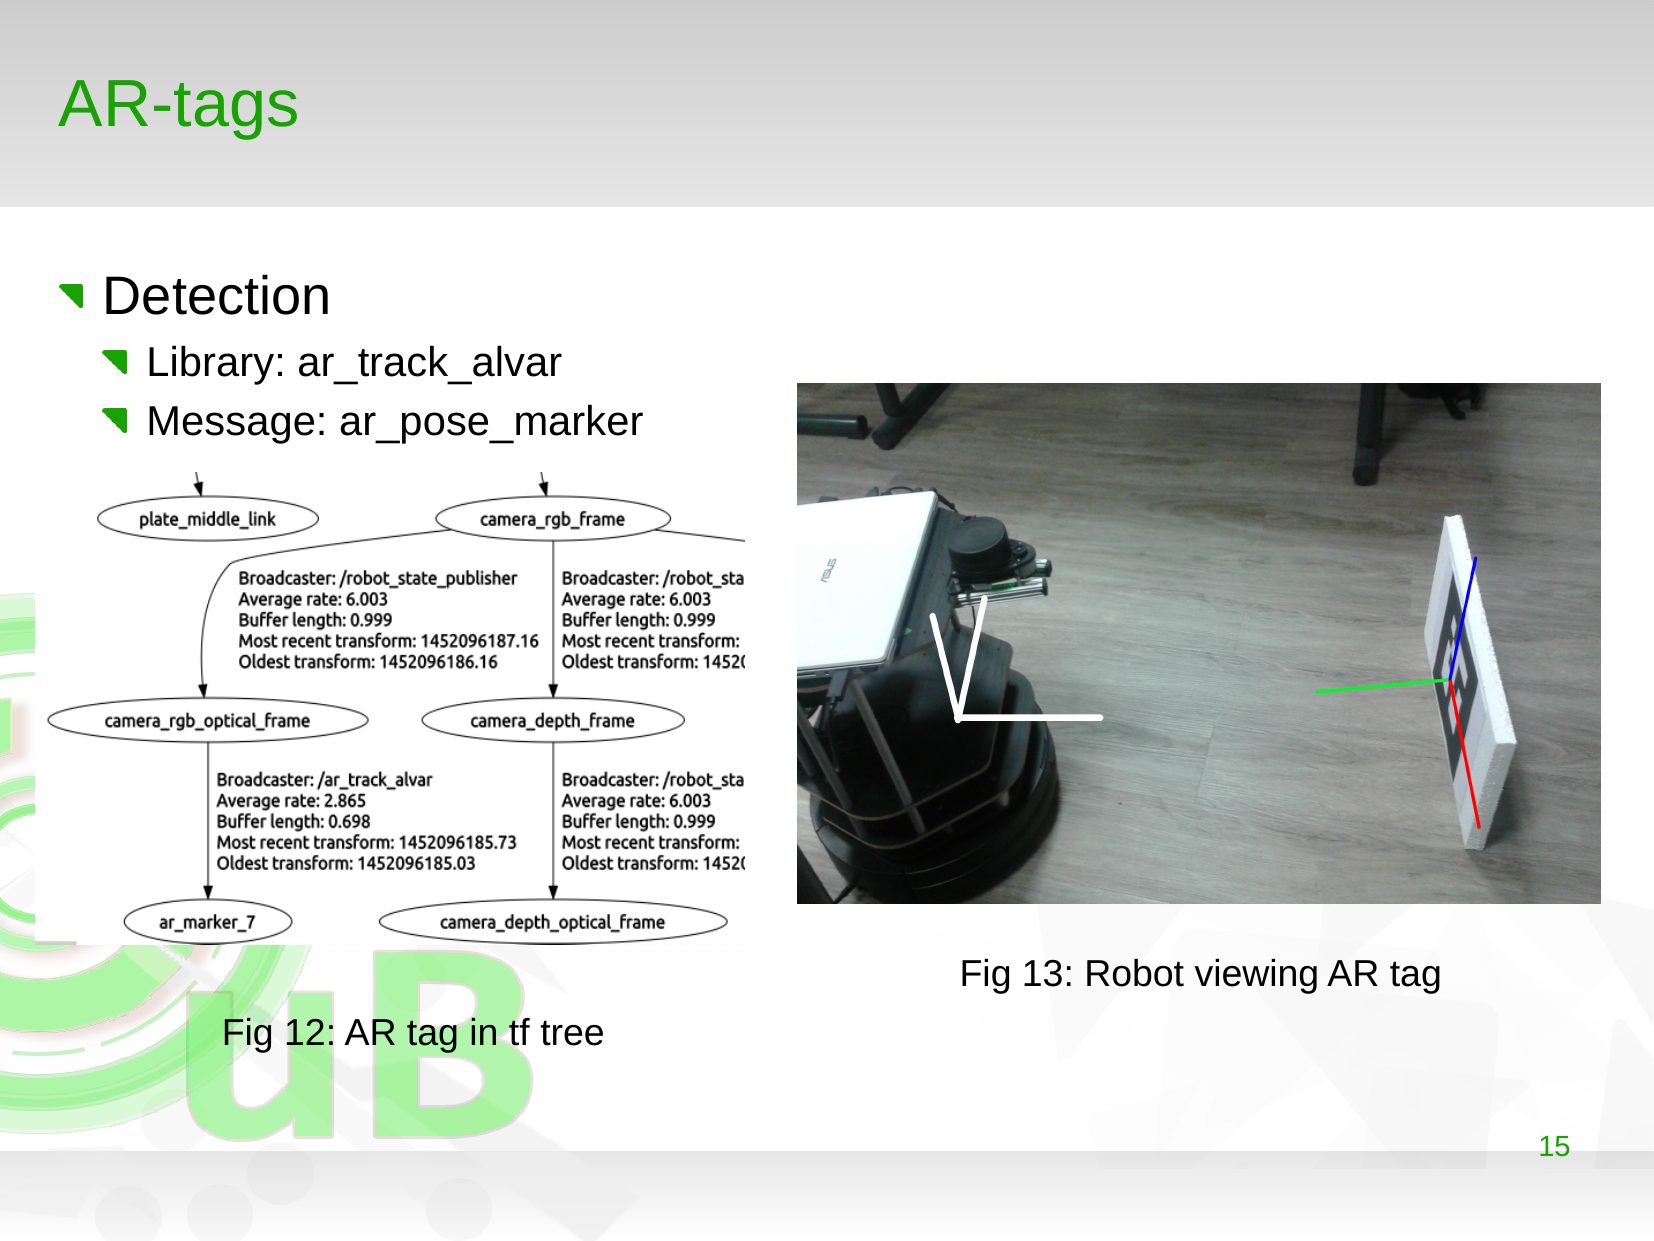

# AR-tags
Detection
Library: ar_track_alvar
Message: ar_pose_marker
Fig 13: Robot viewing AR tag
Fig 12: AR tag in tf tree
15